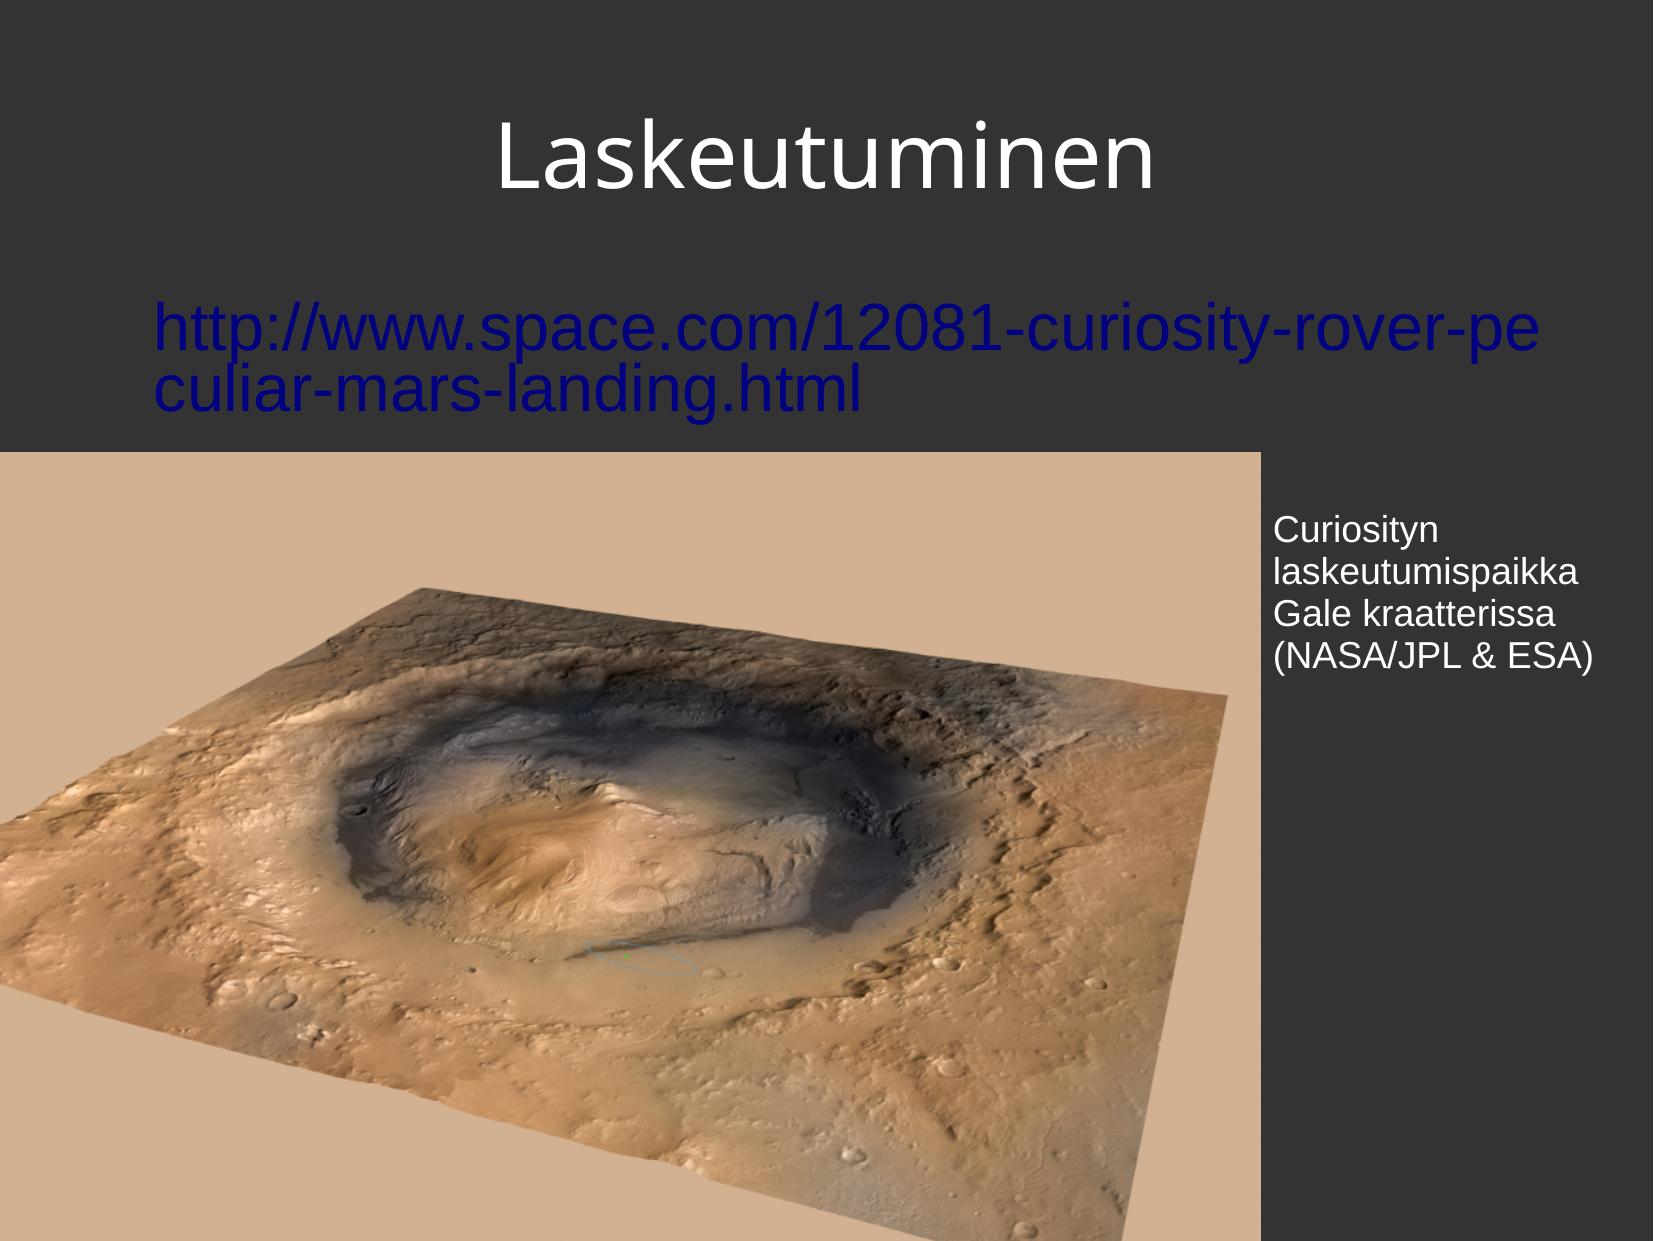

# Laskeutuminen
http://www.space.com/12081-curiosity-rover-peculiar-mars-landing.html
Curiosityn
laskeutumispaikka
Gale kraatterissa
(NASA/JPL & ESA)